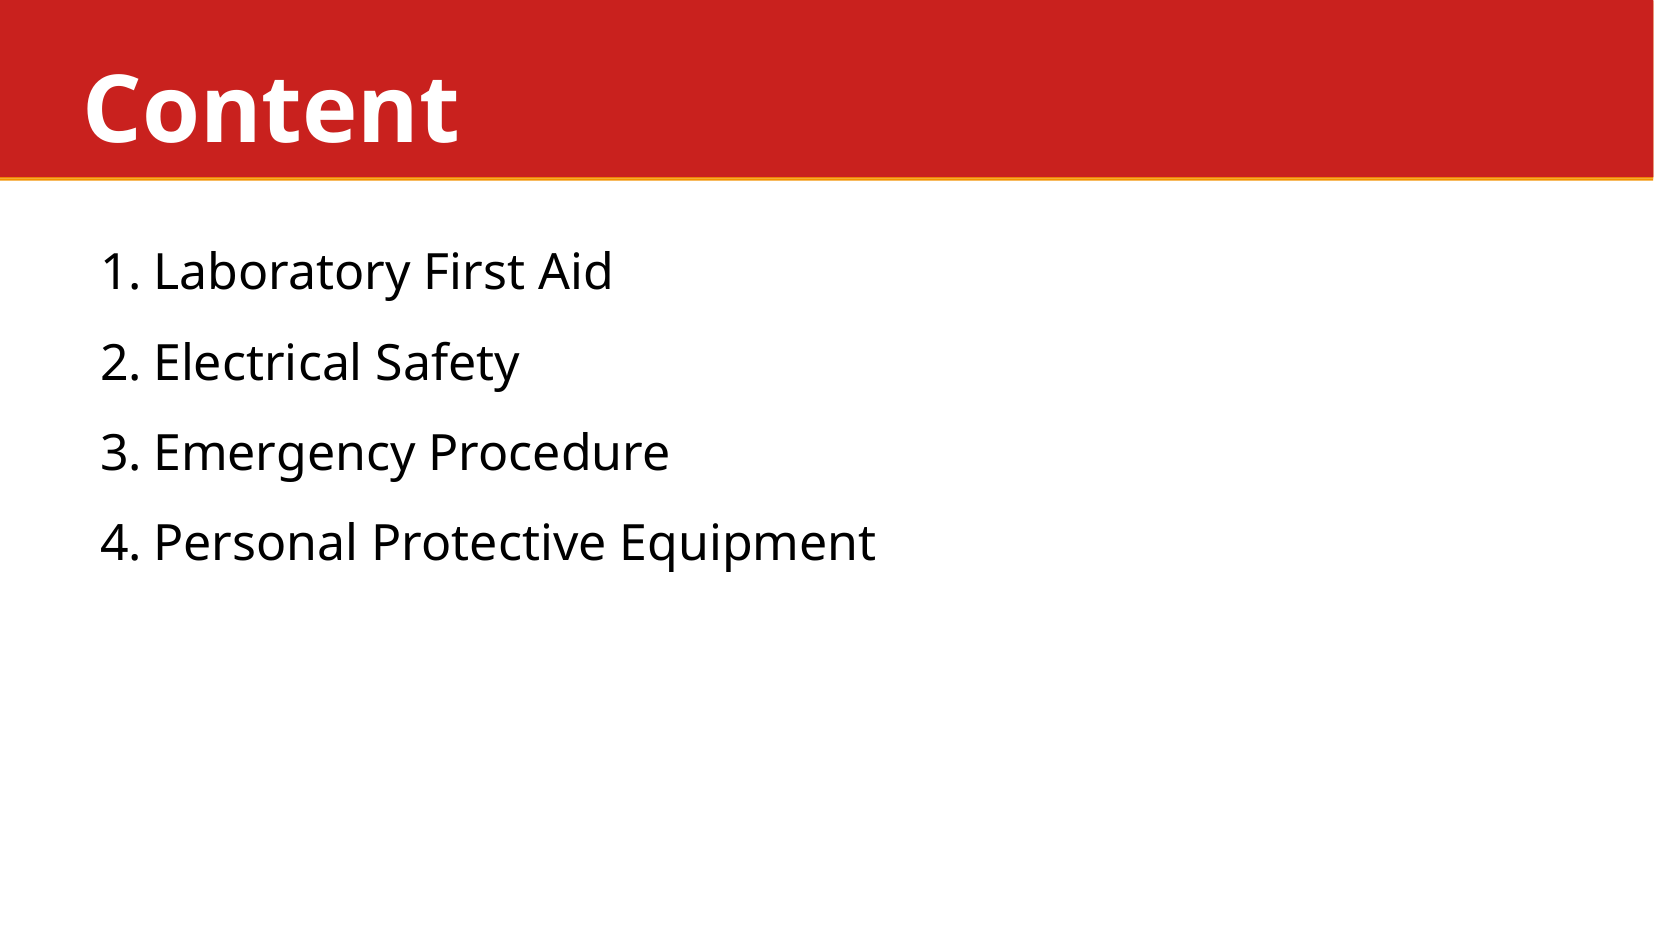

# Content
Laboratory First Aid
Electrical Safety
Emergency Procedure
Personal Protective Equipment